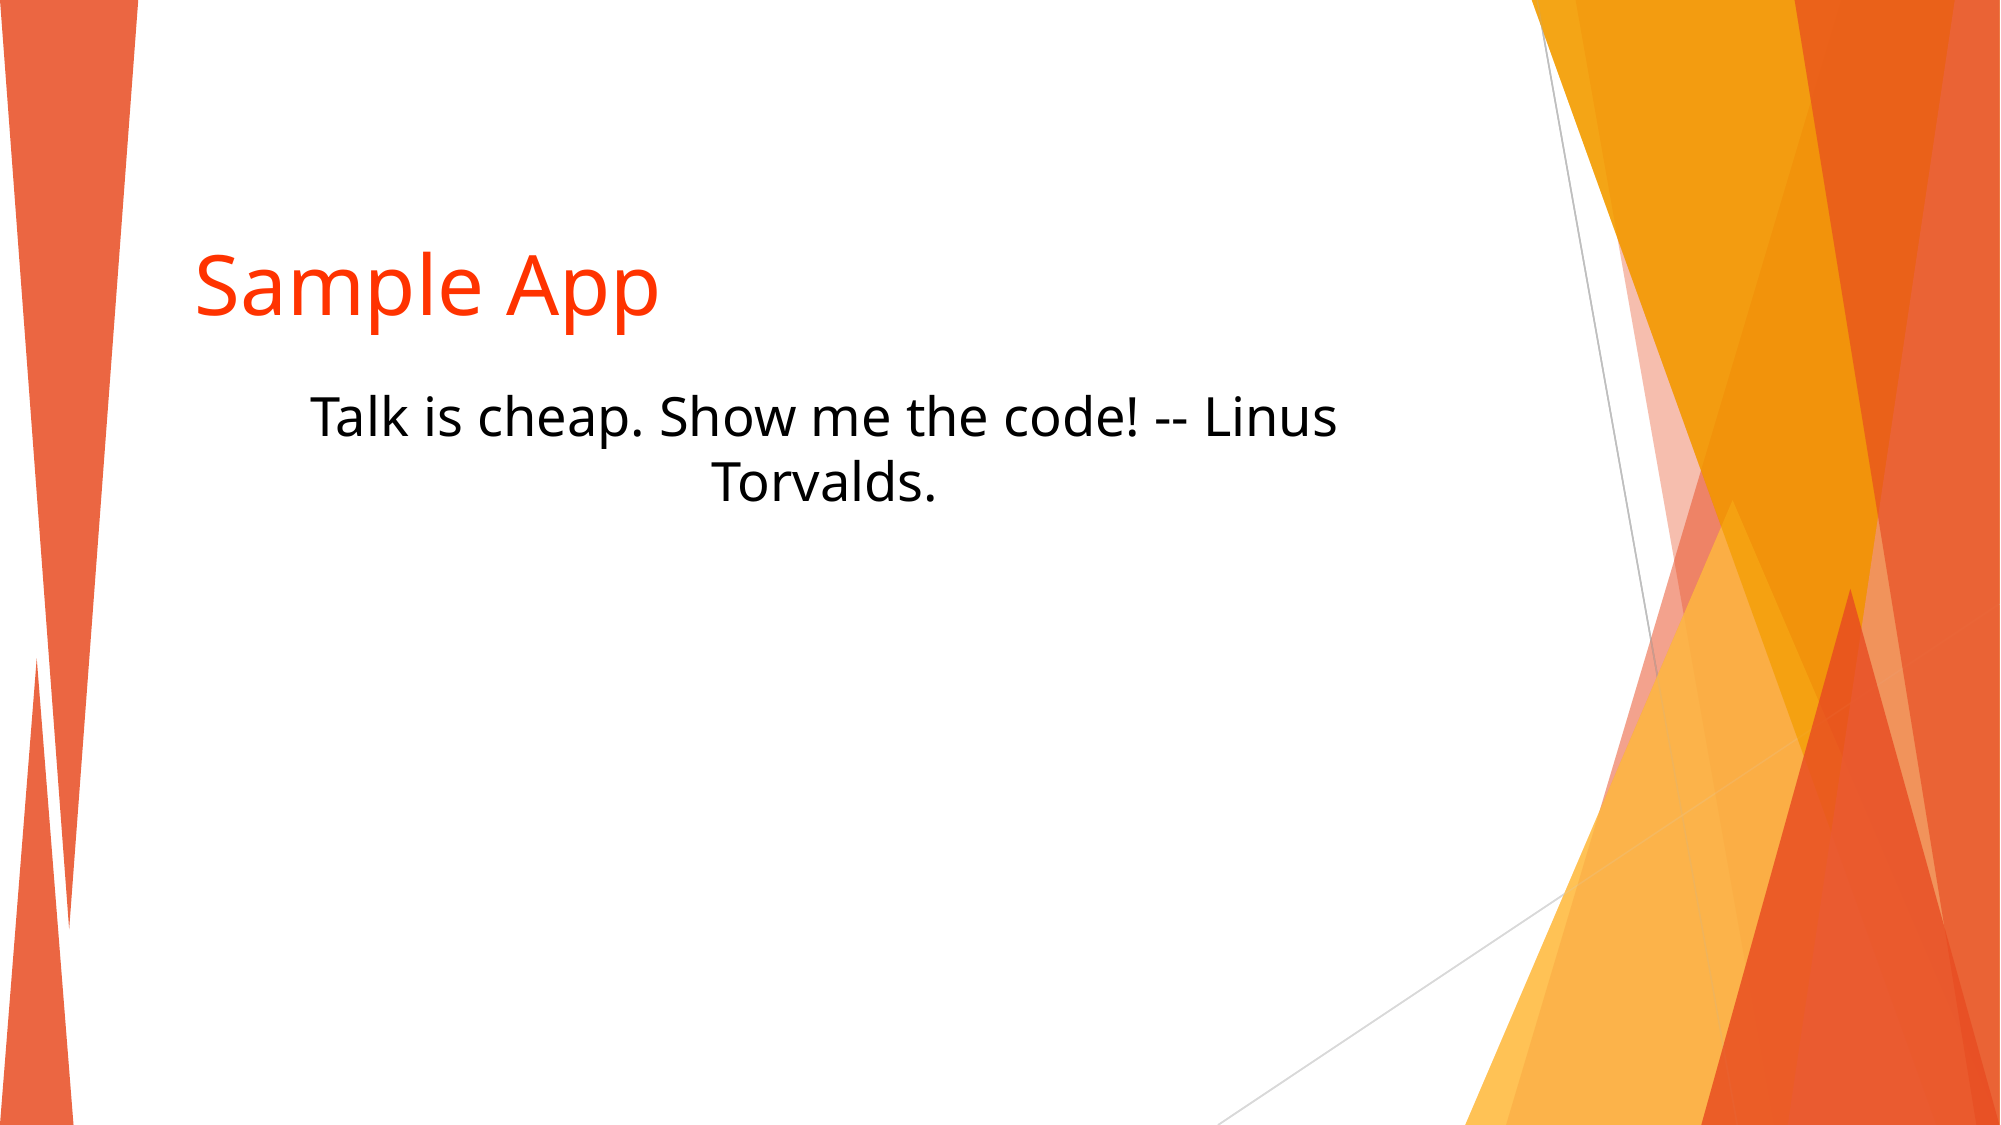

# Sample App
Talk is cheap. Show me the code! -- Linus Torvalds.